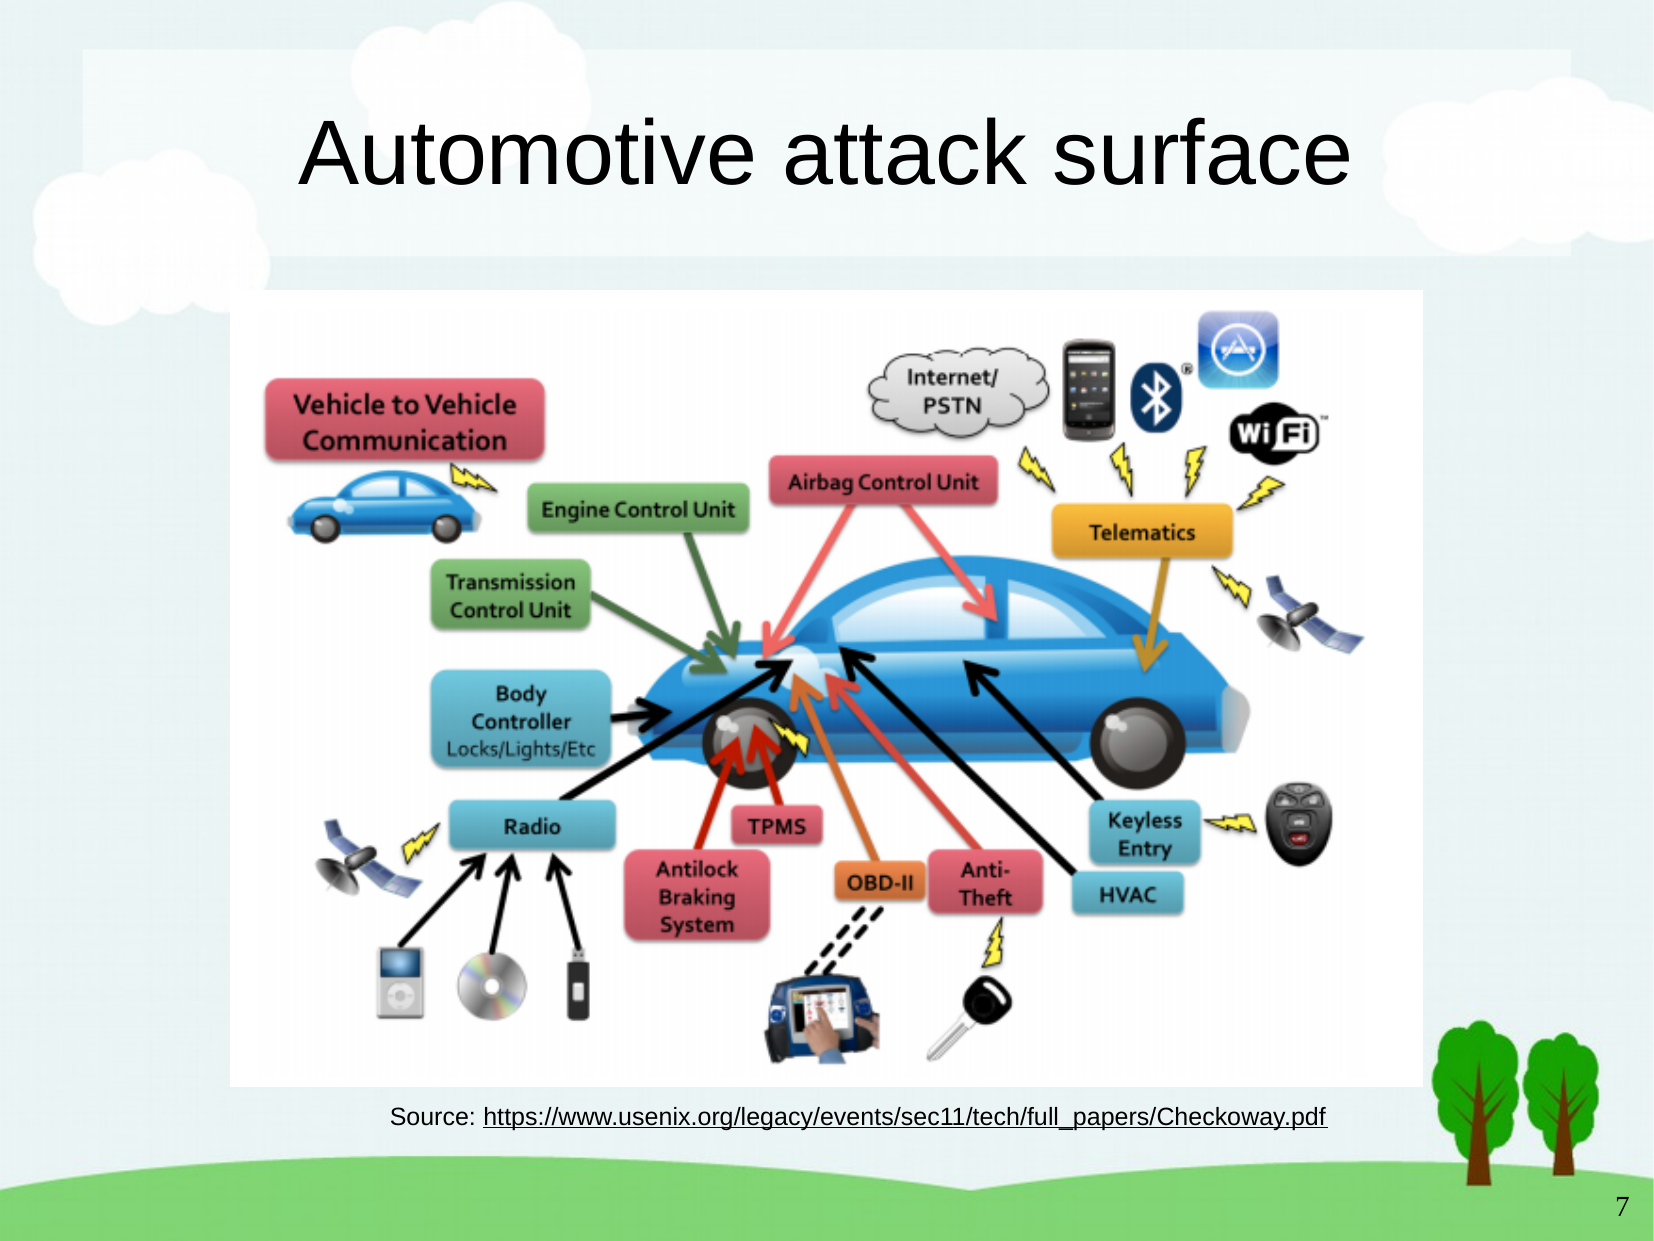

# Automotive attack surface
Source: https://www.usenix.org/legacy/events/sec11/tech/full_papers/Checkoway.pdf
7